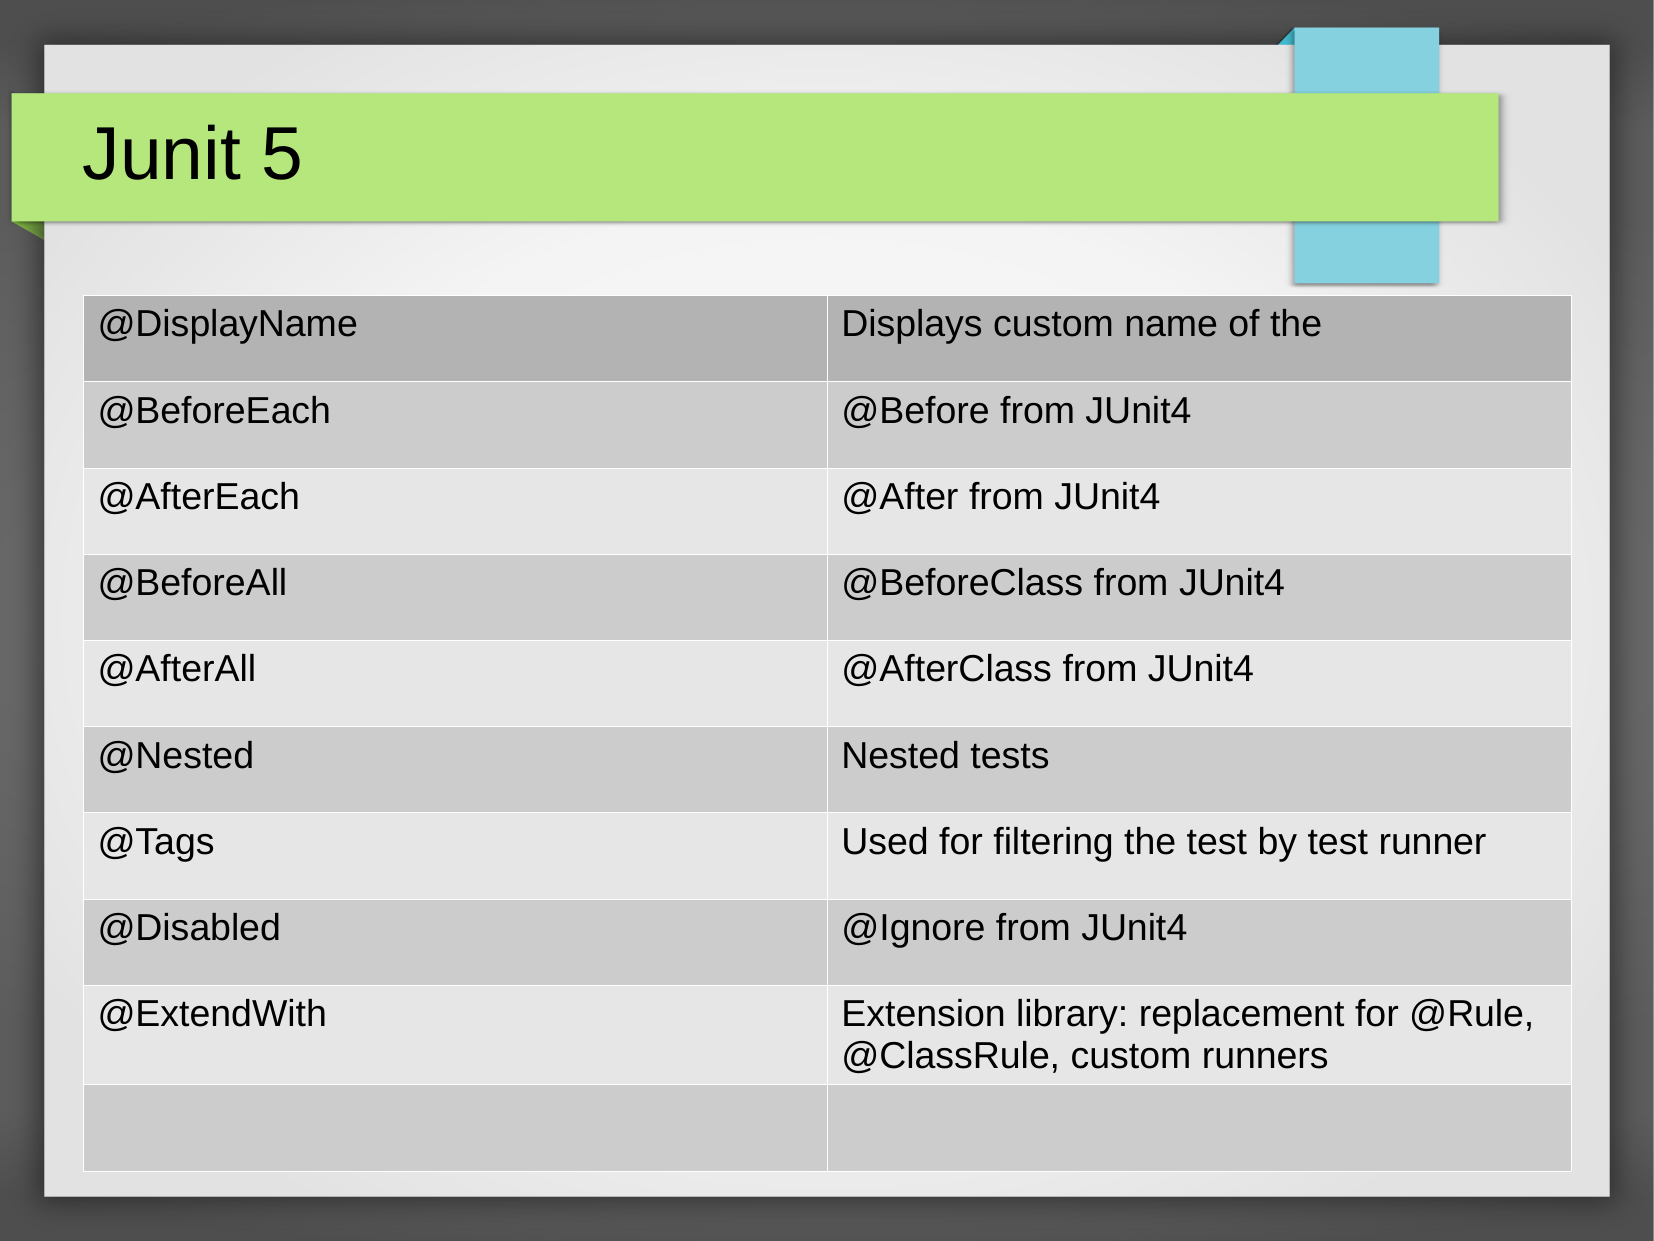

# Junit 5
| @DisplayName | Displays custom name of the |
| --- | --- |
| @BeforeEach | @Before from JUnit4 |
| @AfterEach | @After from JUnit4 |
| @BeforeAll | @BeforeClass from JUnit4 |
| @AfterAll | @AfterClass from JUnit4 |
| @Nested | Nested tests |
| @Tags | Used for filtering the test by test runner |
| @Disabled | @Ignore from JUnit4 |
| @ExtendWith | Extension library: replacement for @Rule, @ClassRule, custom runners |
| | |